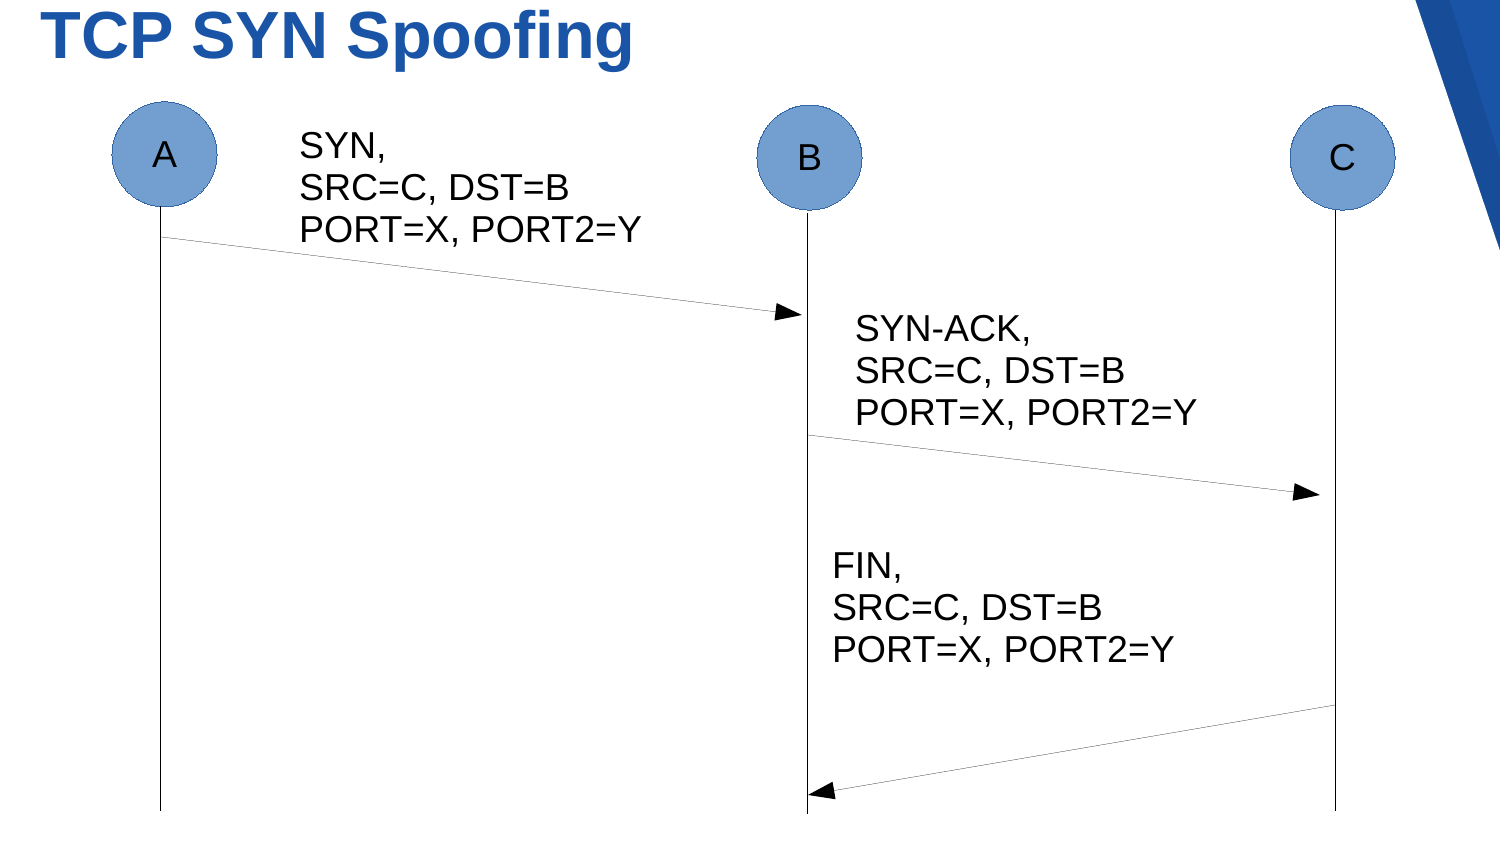

# TCP SYN Spoofing
A
B
C
SYN,
SRC=C, DST=B
PORT=X, PORT2=Y
SYN-ACK,
SRC=C, DST=B
PORT=X, PORT2=Y
FIN,
SRC=C, DST=B
PORT=X, PORT2=Y